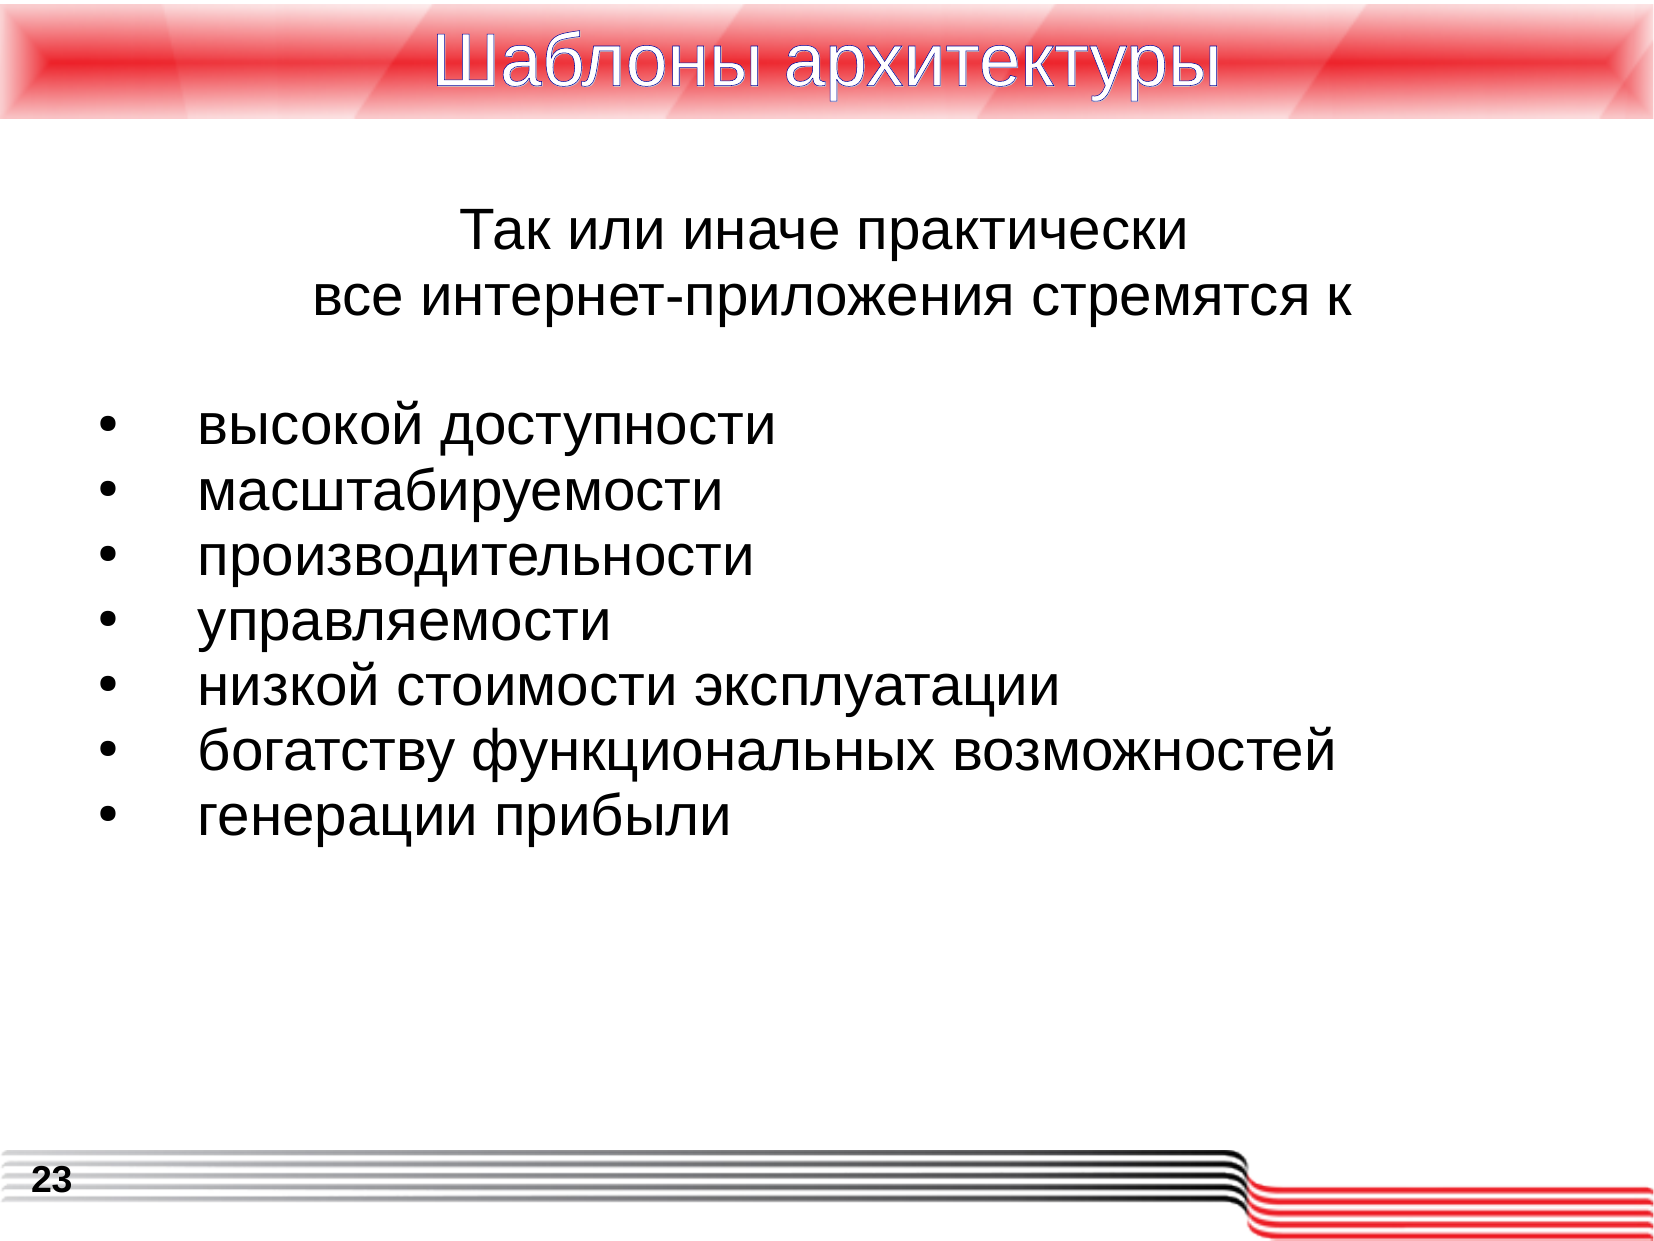

# Шаблоны архитектуры
Так или иначе практически
все интернет-приложения стремятся к
 высокой доступности
 масштабируемости
 производительности
 управляемости
 низкой стоимости эксплуатации
 богатству функциональных возможностей
 генерации прибыли
23